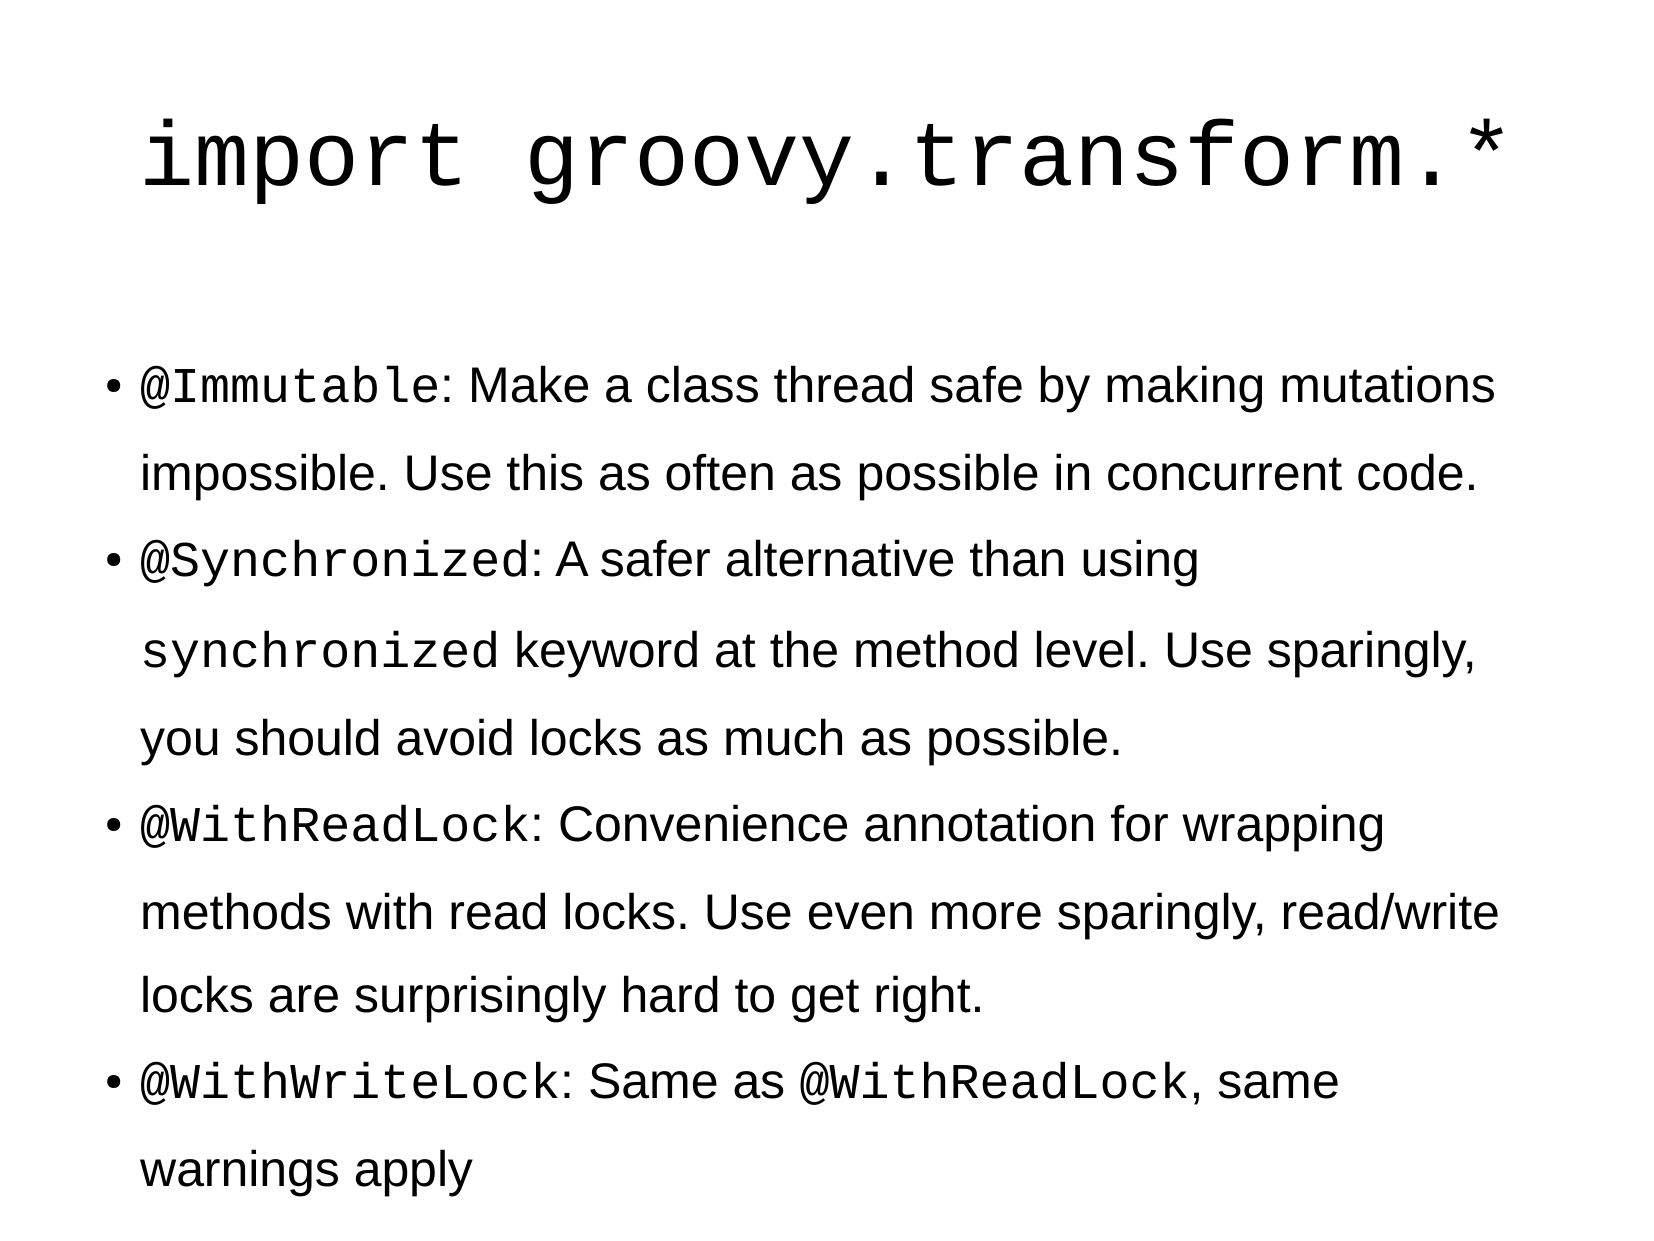

# import groovy.transform.*
@Immutable: Make a class thread safe by making mutations impossible. Use this as often as possible in concurrent code.
@Synchronized: A safer alternative than using synchronized keyword at the method level. Use sparingly, you should avoid locks as much as possible.
@WithReadLock: Convenience annotation for wrapping methods with read locks. Use even more sparingly, read/write locks are surprisingly hard to get right.
@WithWriteLock: Same as @WithReadLock, same warnings apply